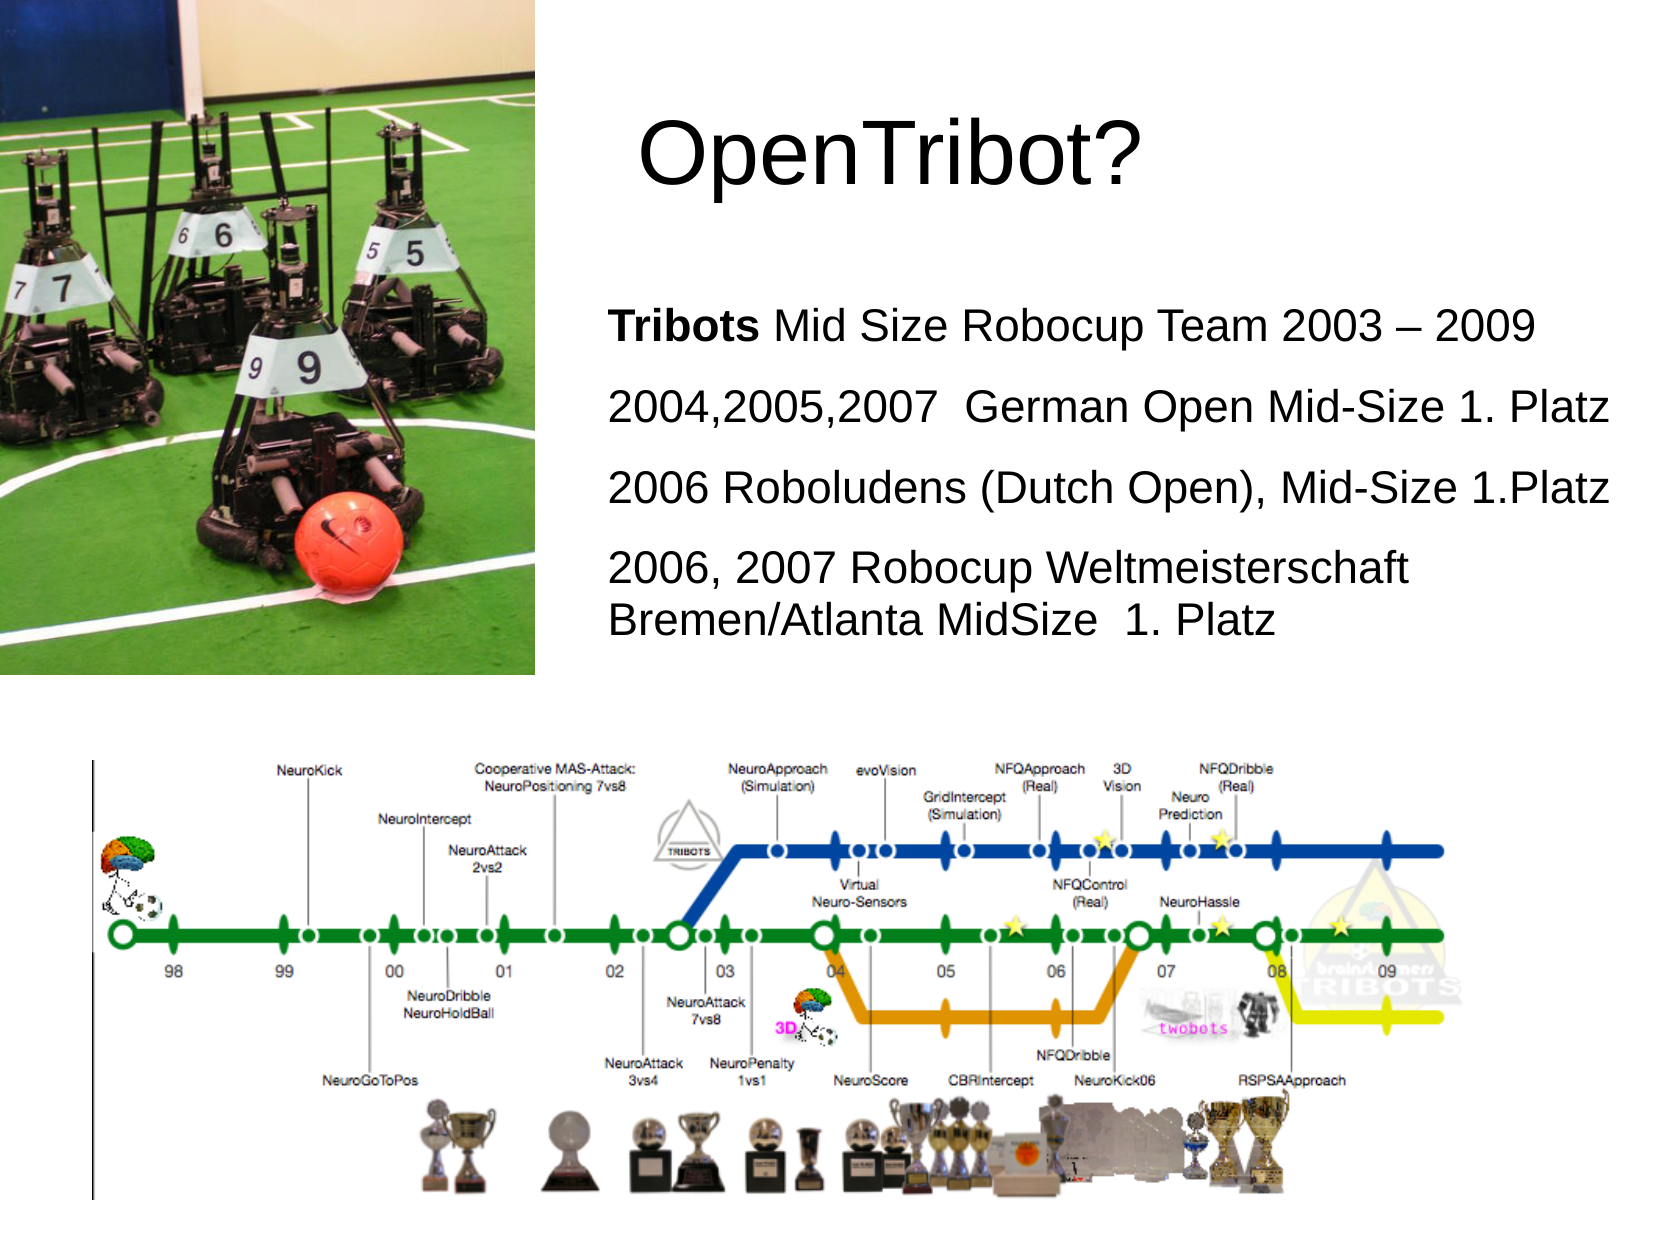

# OpenTribot?
Tribots Mid Size Robocup Team 2003 – 2009
2004,2005,2007 German Open Mid-Size 1. Platz
2006 Roboludens (Dutch Open), Mid-Size 1.Platz
2006, 2007 Robocup Weltmeisterschaft Bremen/Atlanta MidSize 1. Platz